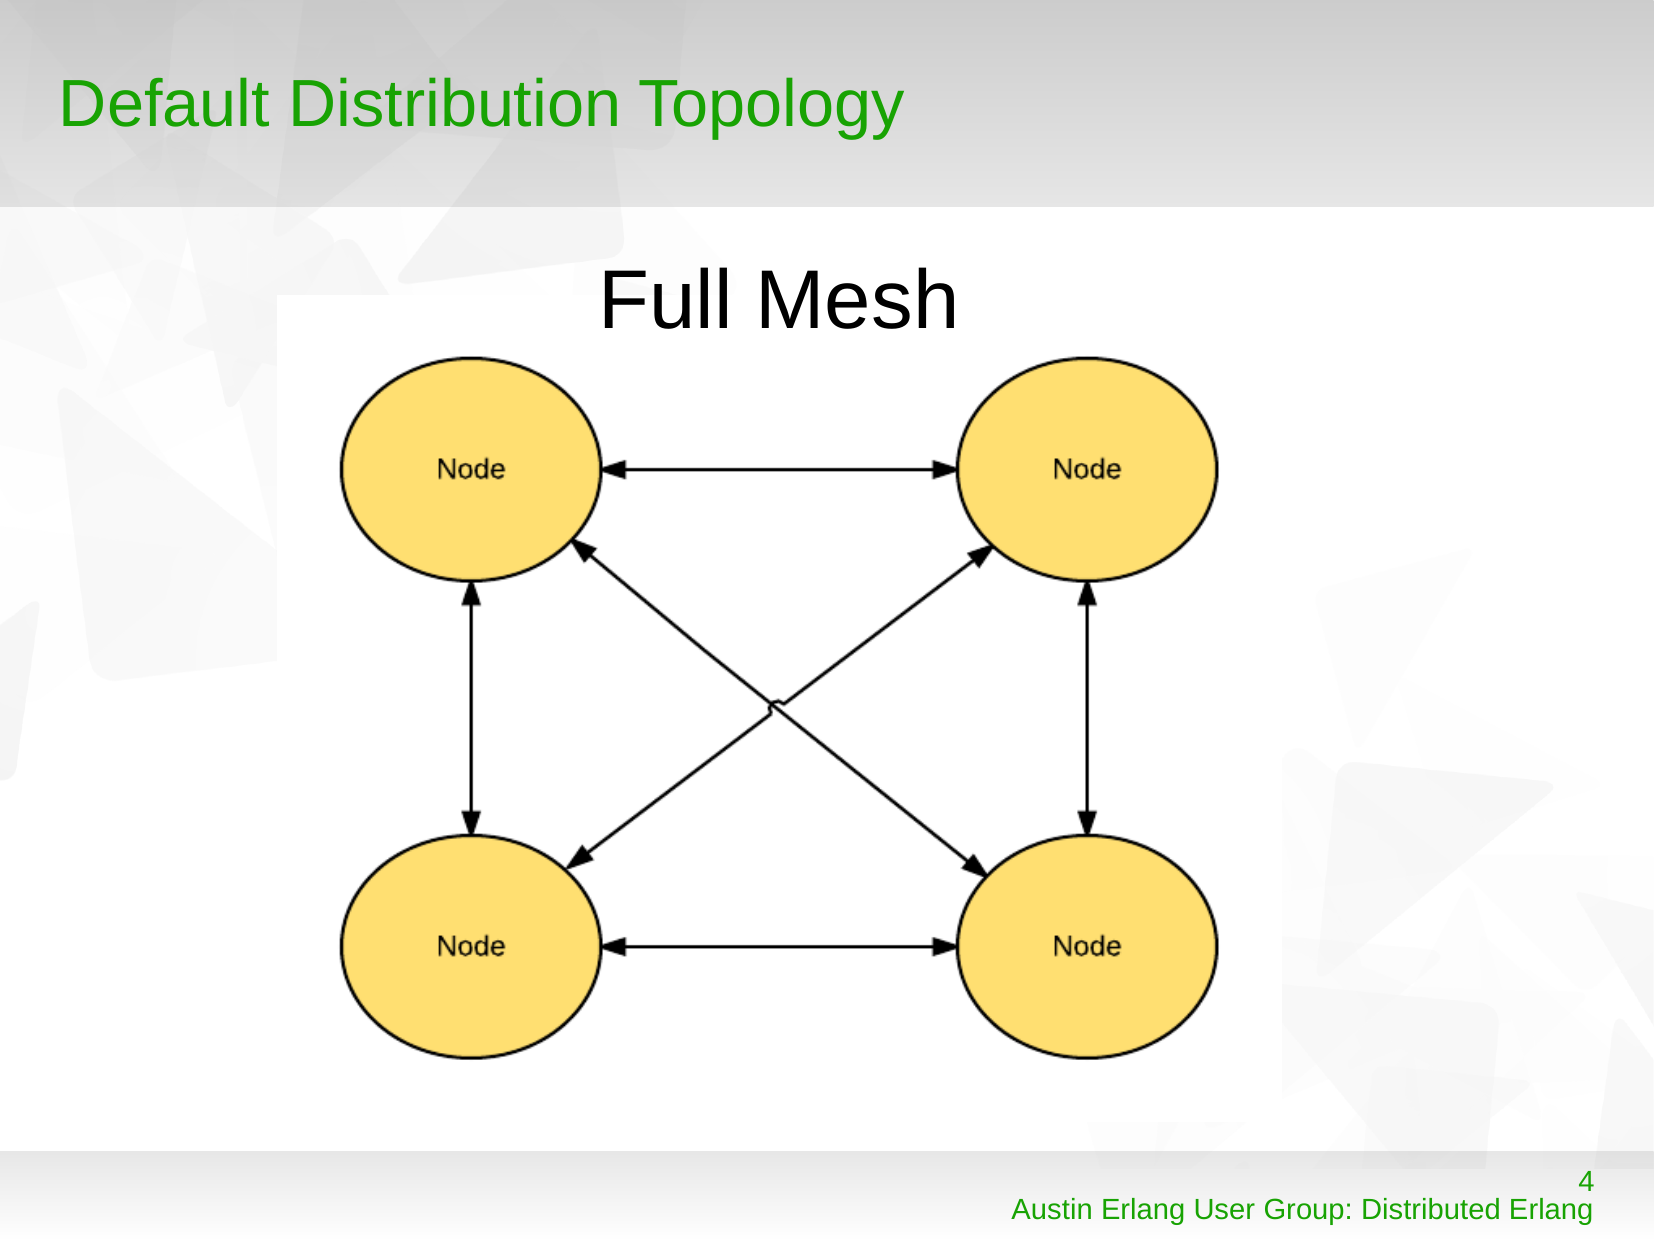

# Default Distribution Topology
Full Mesh
4
Austin Erlang User Group: Distributed Erlang